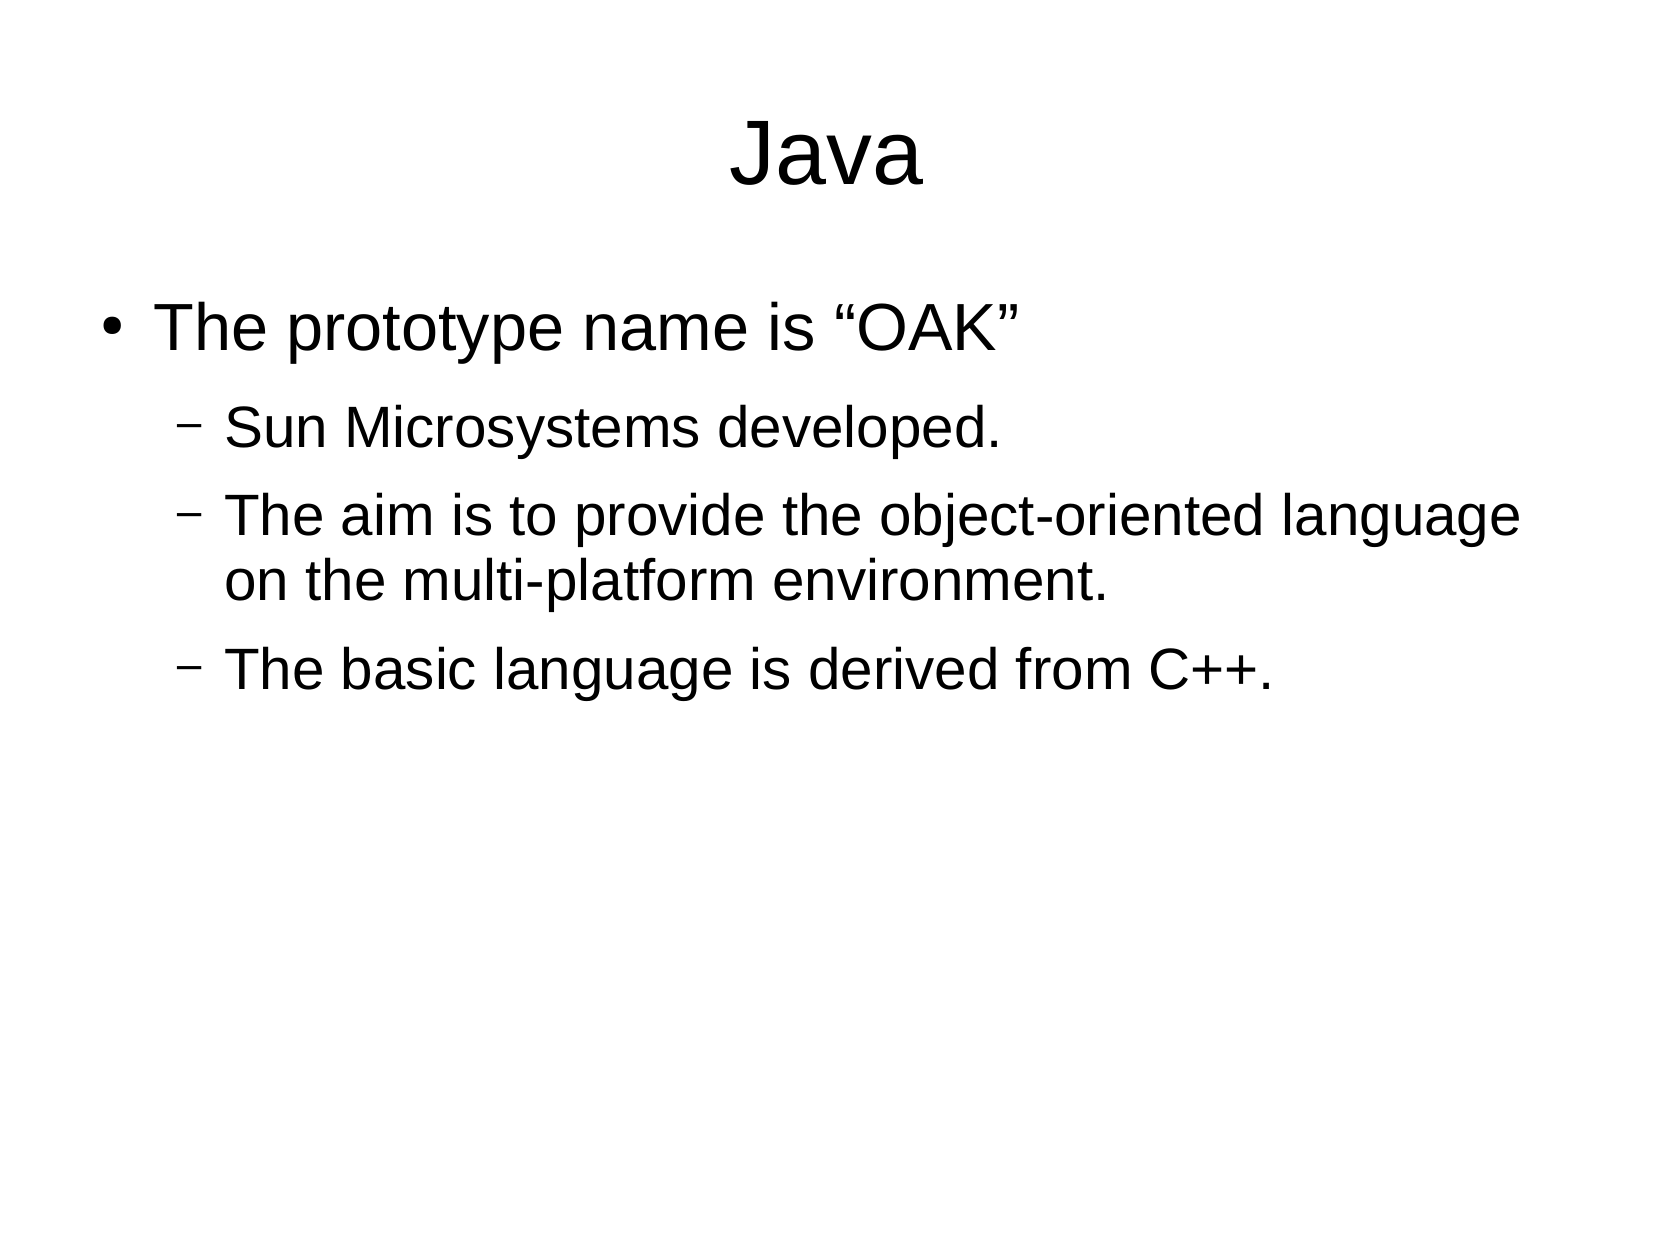

# Java
The prototype name is “OAK”
Sun Microsystems developed.
The aim is to provide the object-oriented language on the multi-platform environment.
The basic language is derived from C++.